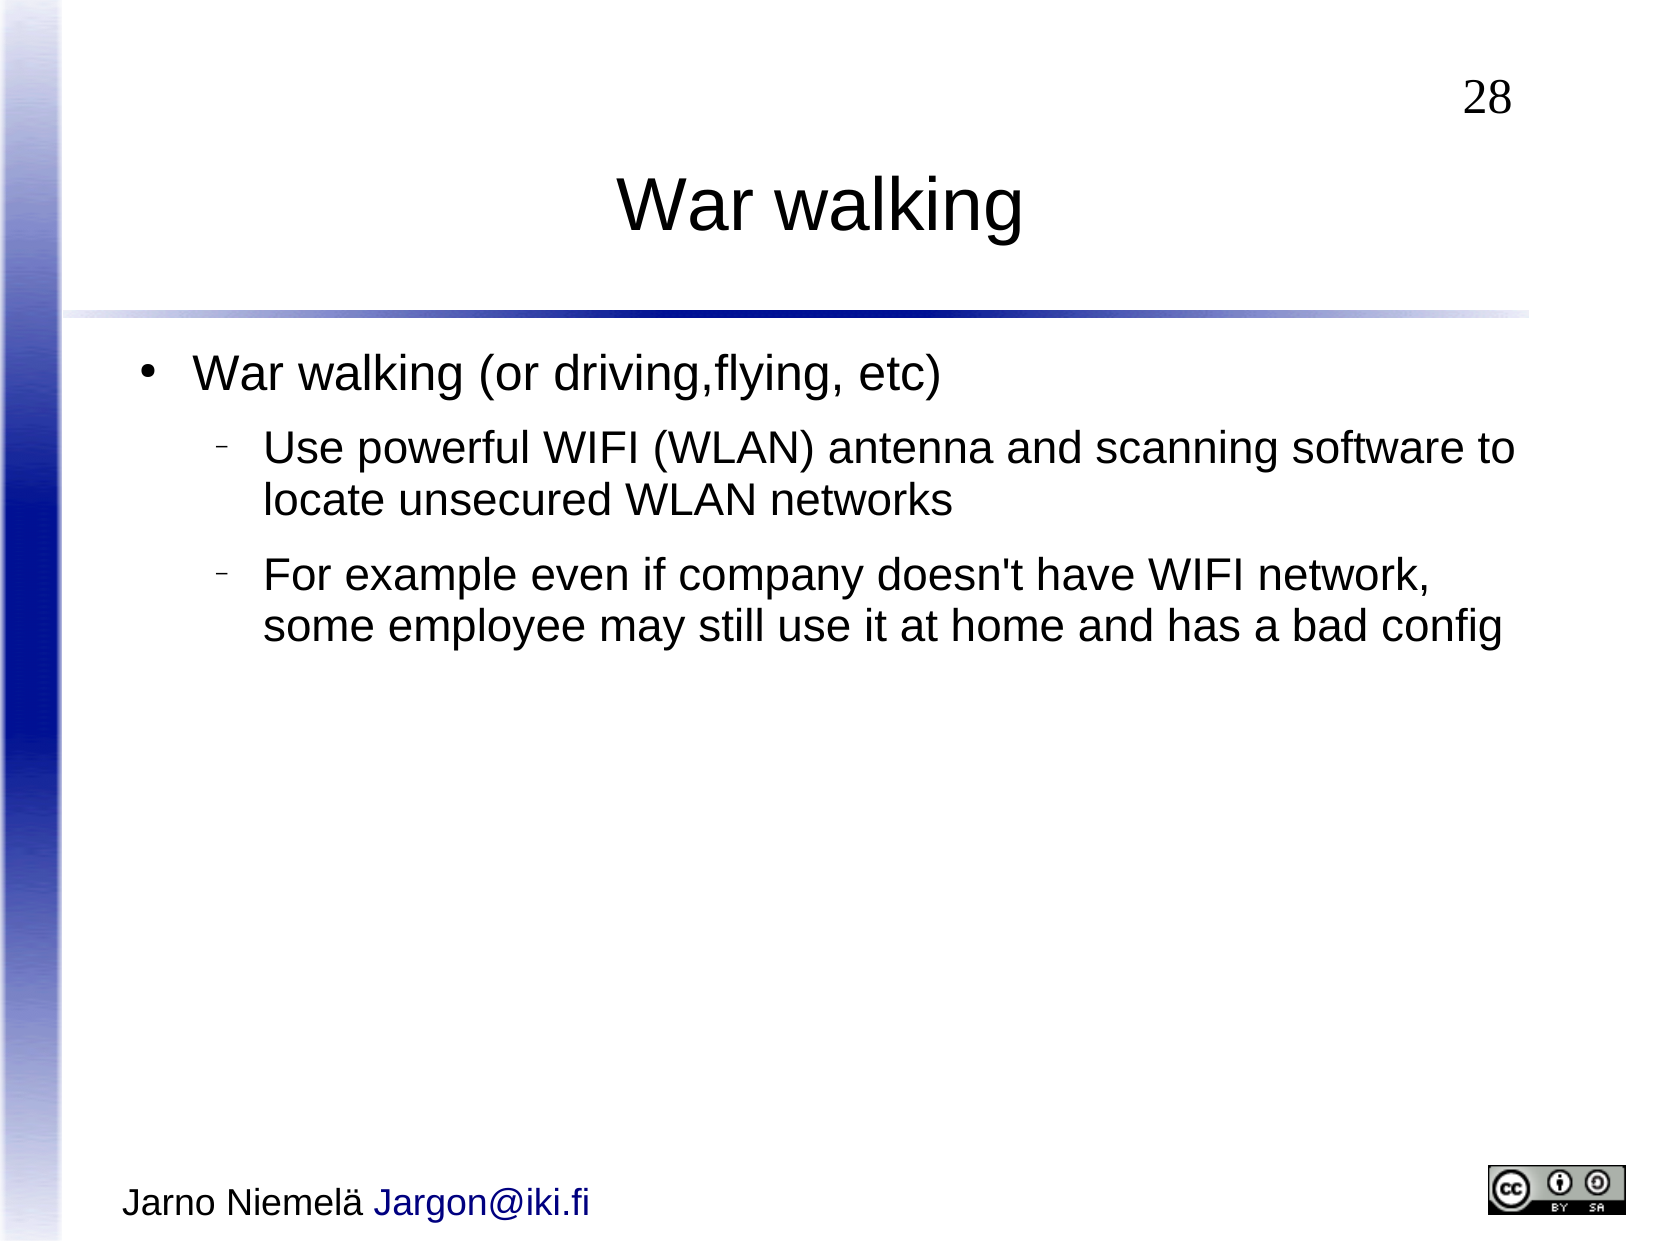

# War walking
War walking (or driving,flying, etc)
Use powerful WIFI (WLAN) antenna and scanning software to locate unsecured WLAN networks
For example even if company doesn't have WIFI network, some employee may still use it at home and has a bad config